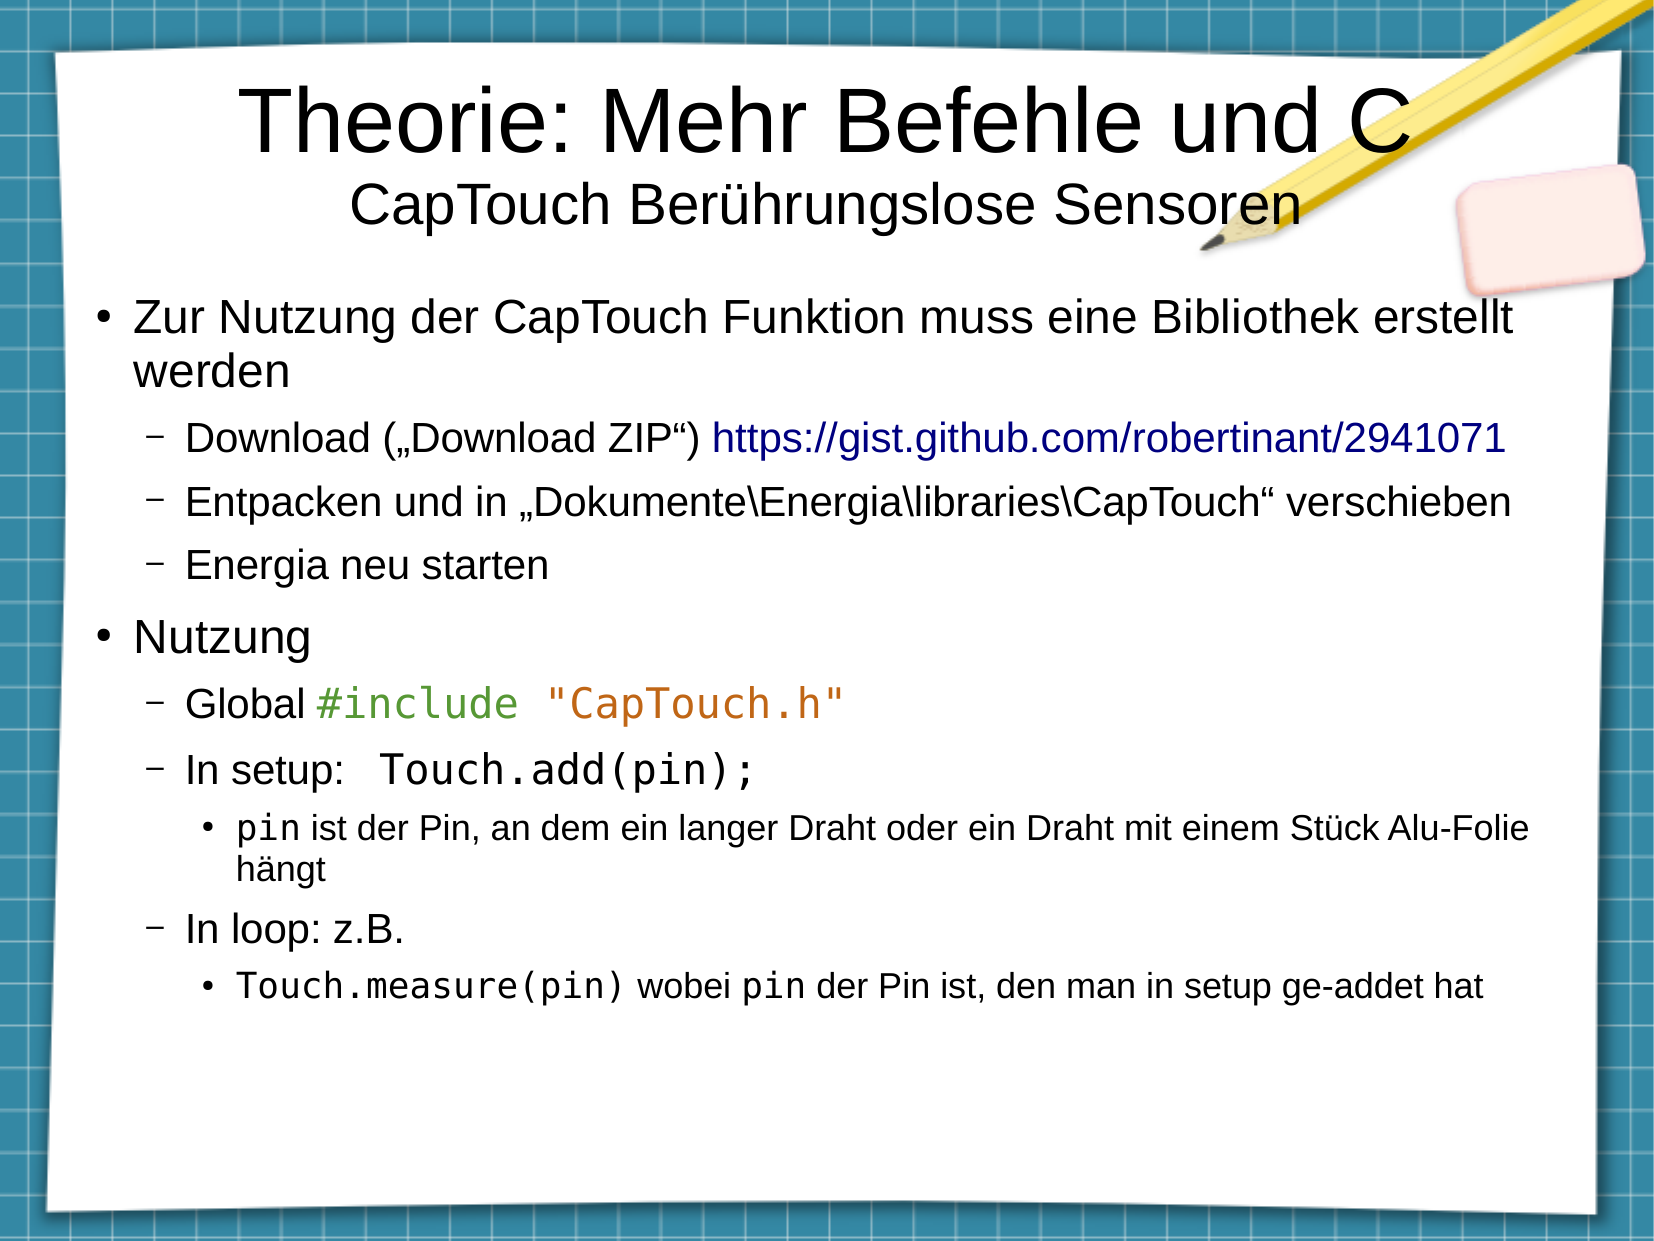

# Theorie: Mehr Befehle und C CapTouch Berührungslose Sensoren
Zur Nutzung der CapTouch Funktion muss eine Bibliothek erstellt werden
Download („Download ZIP“) https://gist.github.com/robertinant/2941071
Entpacken und in „Dokumente\Energia\libraries\CapTouch“ verschieben
Energia neu starten
Nutzung
Global #include "CapTouch.h"
In setup: Touch.add(pin);
pin ist der Pin, an dem ein langer Draht oder ein Draht mit einem Stück Alu-Folie hängt
In loop: z.B.
Touch.measure(pin) wobei pin der Pin ist, den man in setup ge-addet hat